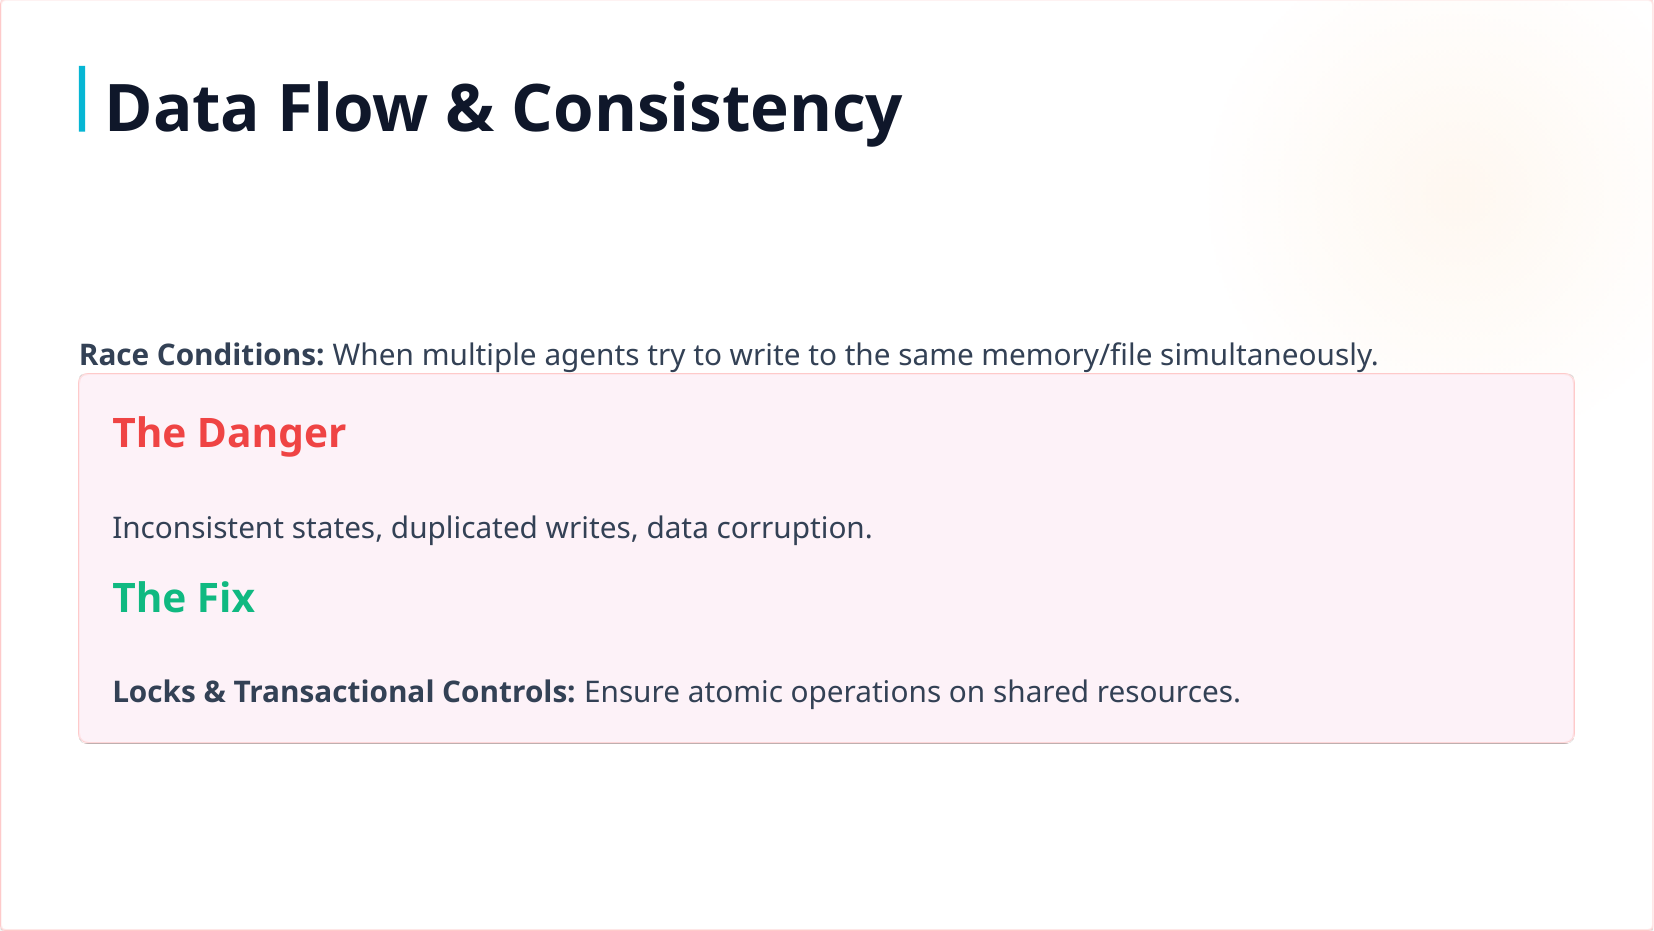

Data Flow & Consistency
Race Conditions: When multiple agents try to write to the same memory/file simultaneously.
The Danger
Inconsistent states, duplicated writes, data corruption.
The Fix
Locks & Transactional Controls: Ensure atomic operations on shared resources.